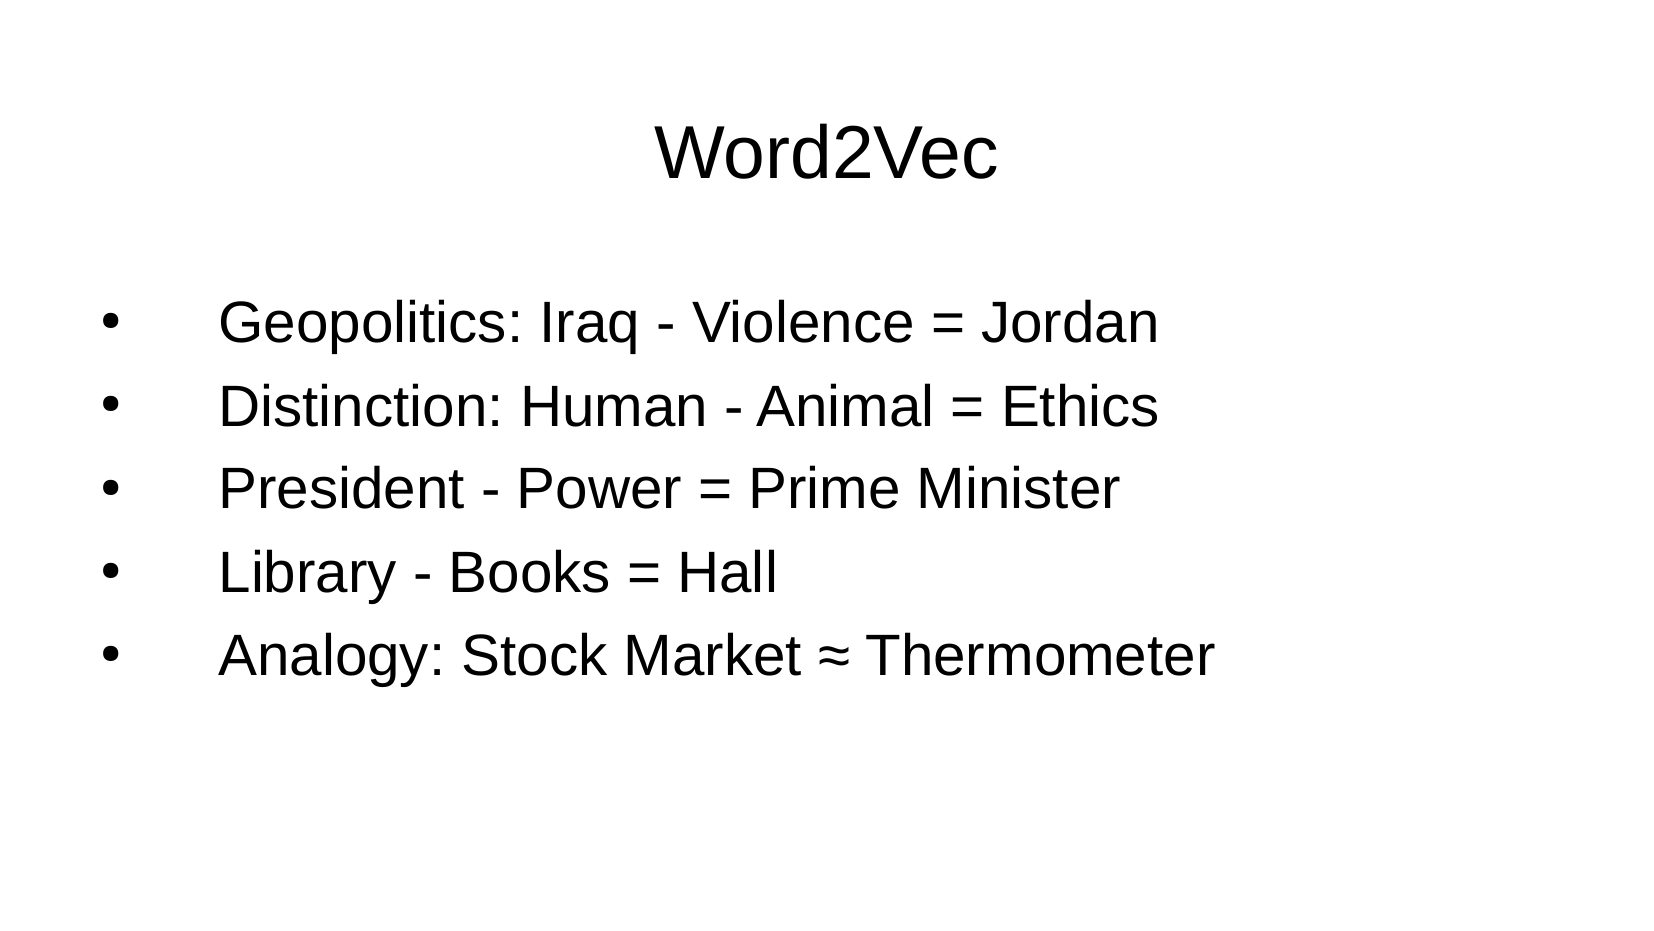

# Word2Vec
 Geopolitics: Iraq - Violence = Jordan
 Distinction: Human - Animal = Ethics
 President - Power = Prime Minister
 Library - Books = Hall
 Analogy: Stock Market ≈ Thermometer